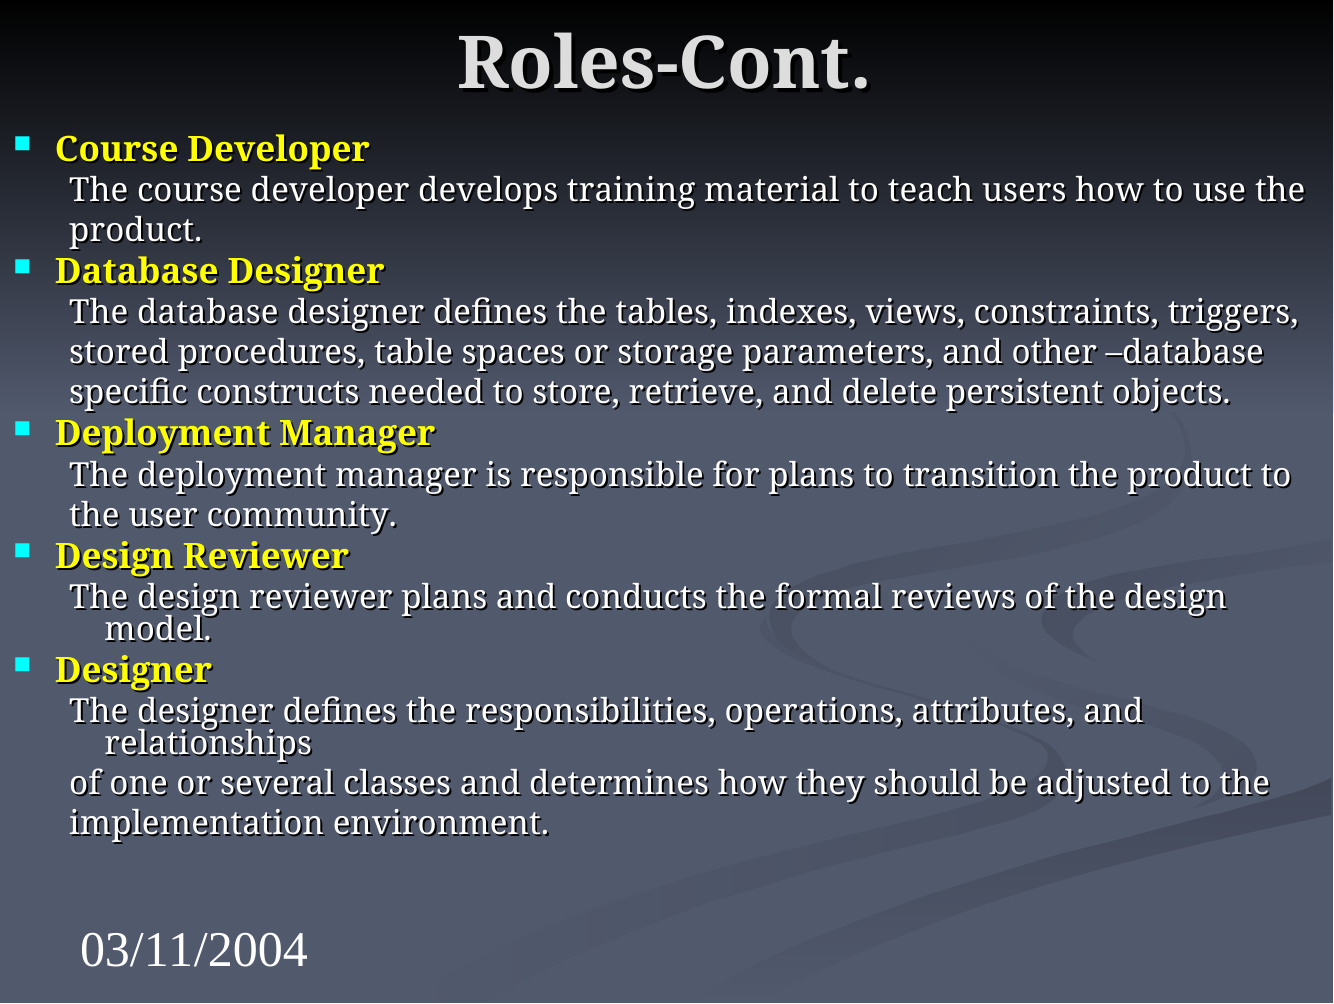

# Roles-Cont.
Course Developer
The course developer develops training material to teach users how to use the
product.
Database Designer
The database designer defines the tables, indexes, views, constraints, triggers,
stored procedures, table spaces or storage parameters, and other –database
specific constructs needed to store, retrieve, and delete persistent objects.
Deployment Manager
The deployment manager is responsible for plans to transition the product to
the user community.
Design Reviewer
The design reviewer plans and conducts the formal reviews of the design model.
Designer
The designer defines the responsibilities, operations, attributes, and relationships
of one or several classes and determines how they should be adjusted to the
implementation environment.
03/11/2004